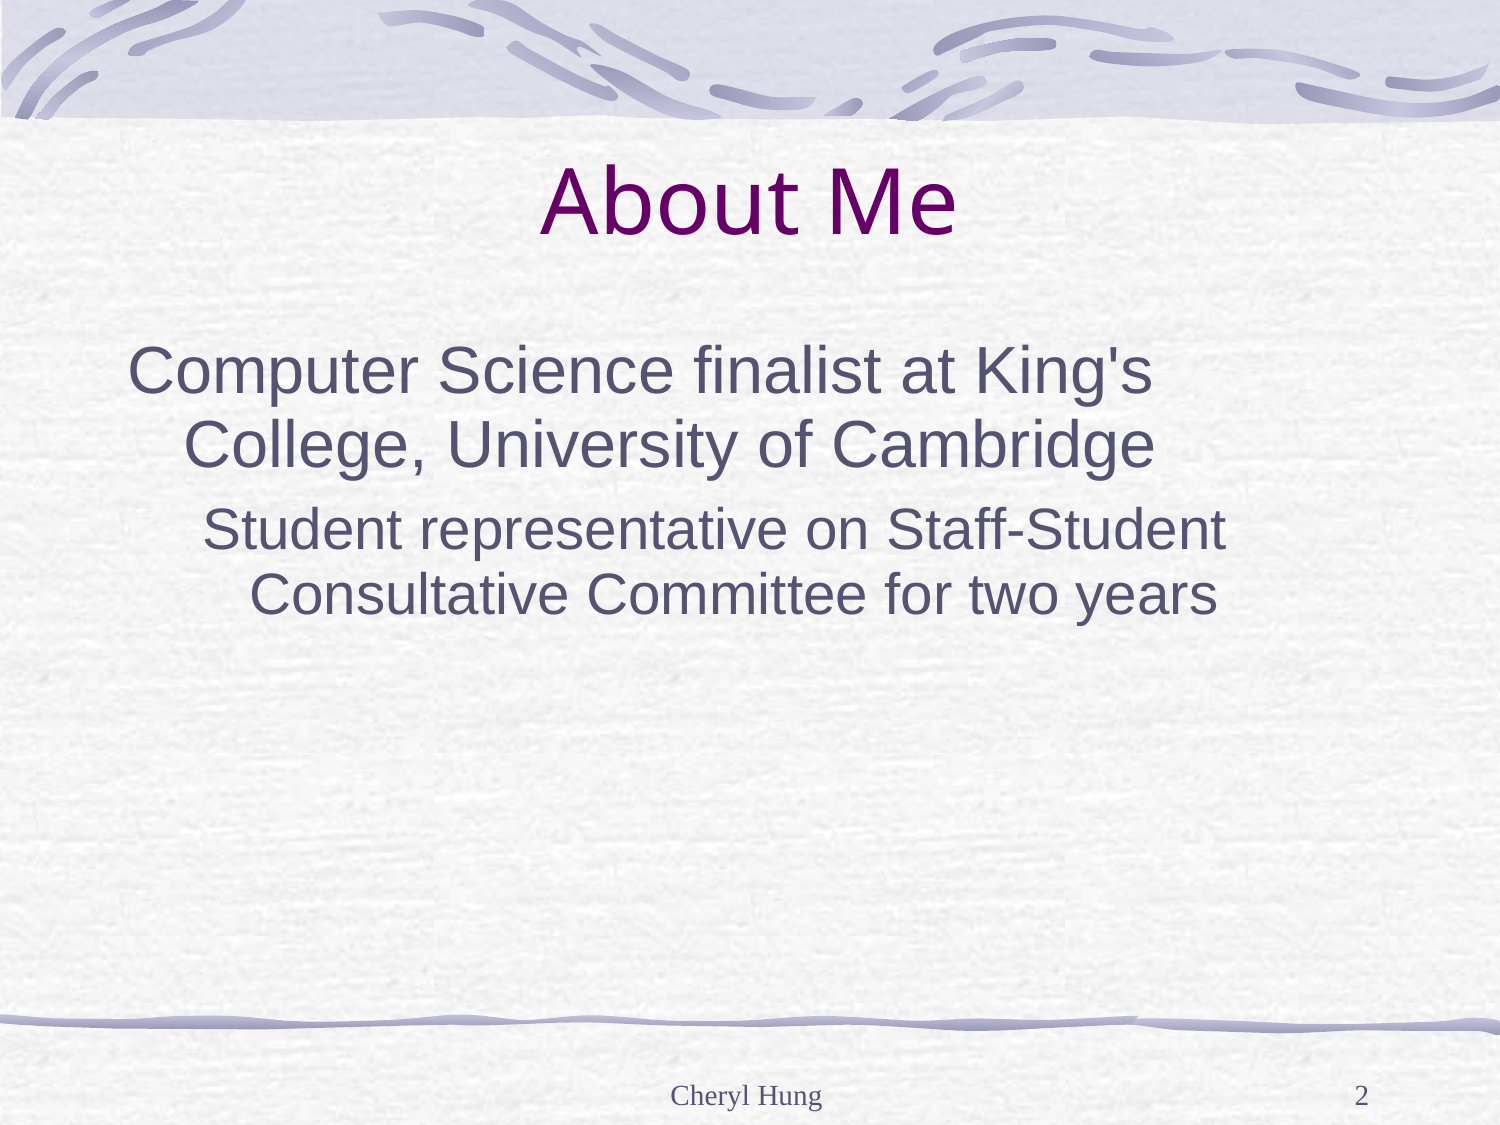

# About Me
Computer Science finalist at King's College, University of Cambridge
Student representative on Staff-Student Consultative Committee for two years
Cheryl Hung
2